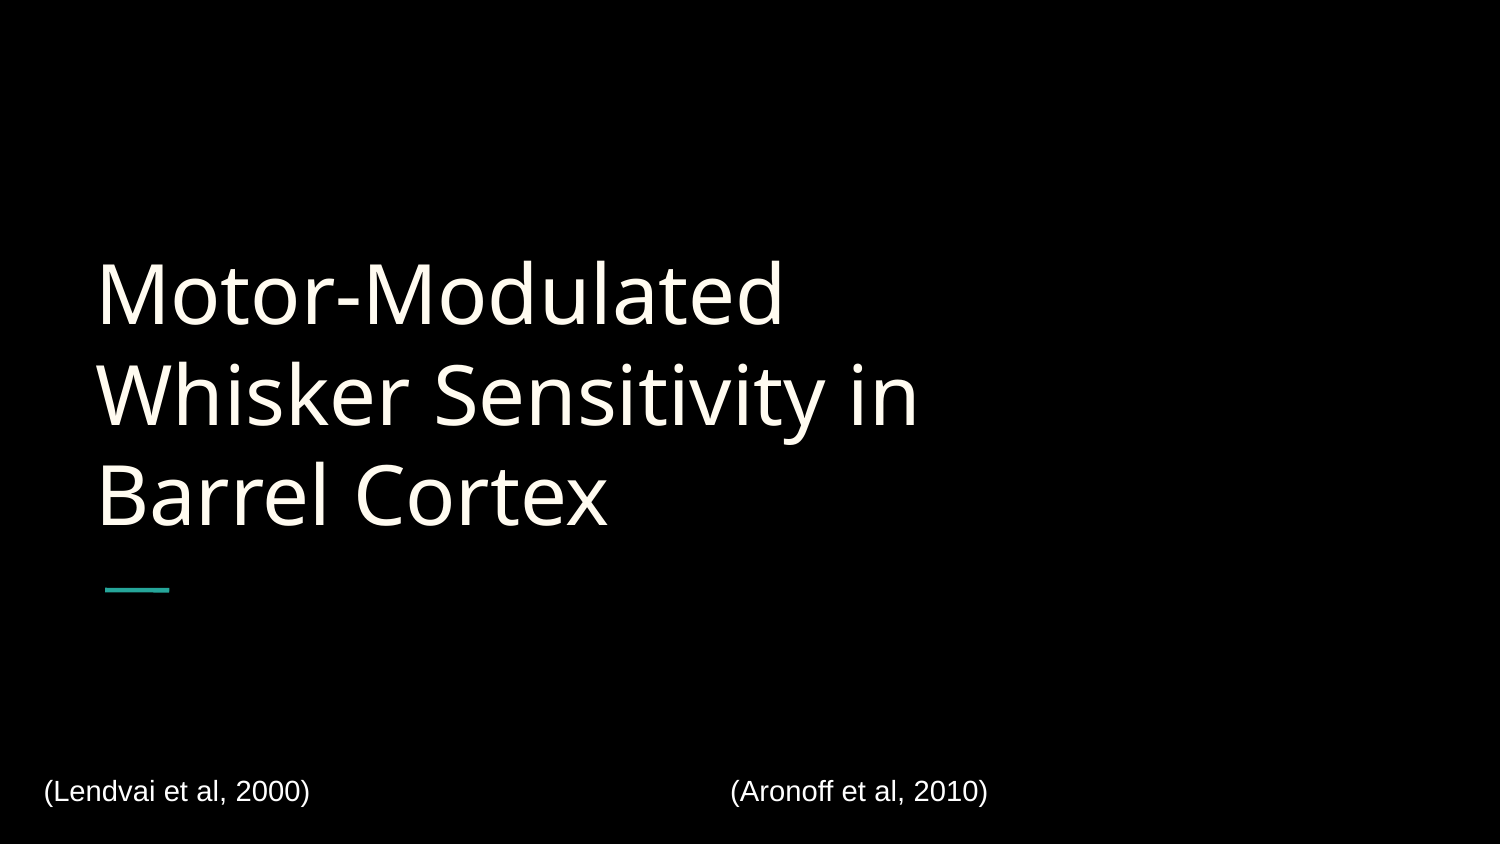

# Motor-Modulated Whisker Sensitivity in Barrel Cortex
(Aronoff et al, 2010)
(Lendvai et al, 2000)